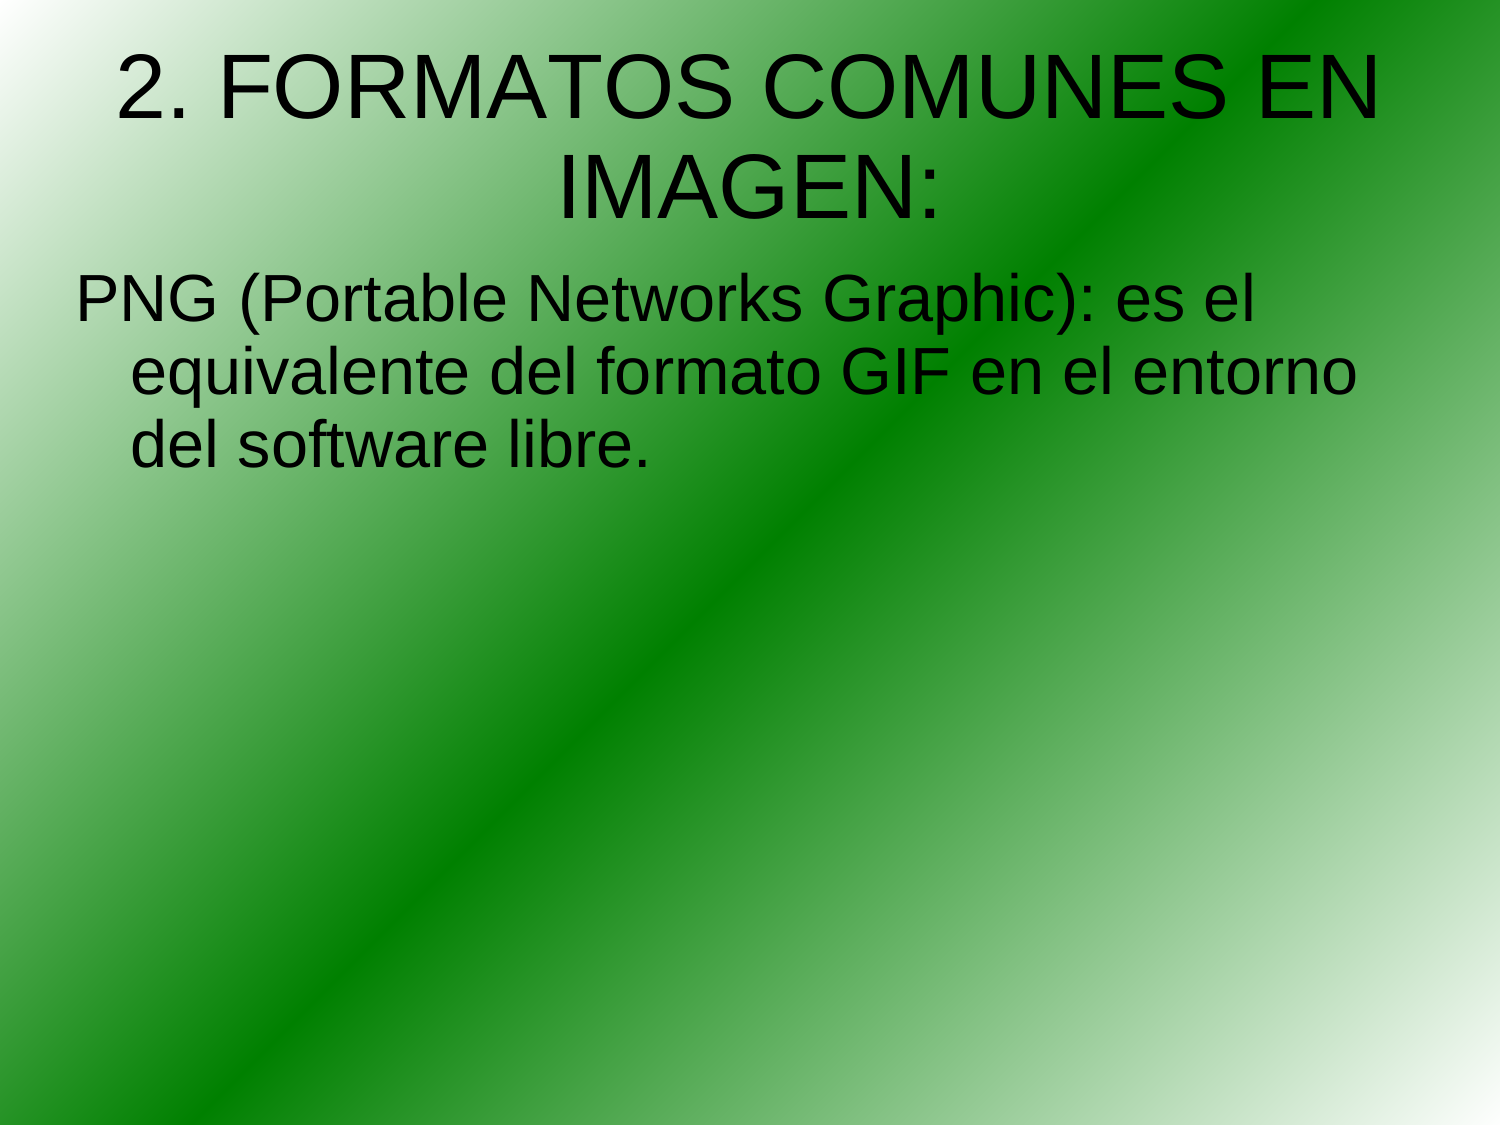

# 2. FORMATOS COMUNES EN IMAGEN:
PNG (Portable Networks Graphic): es el equivalente del formato GIF en el entorno del software libre.